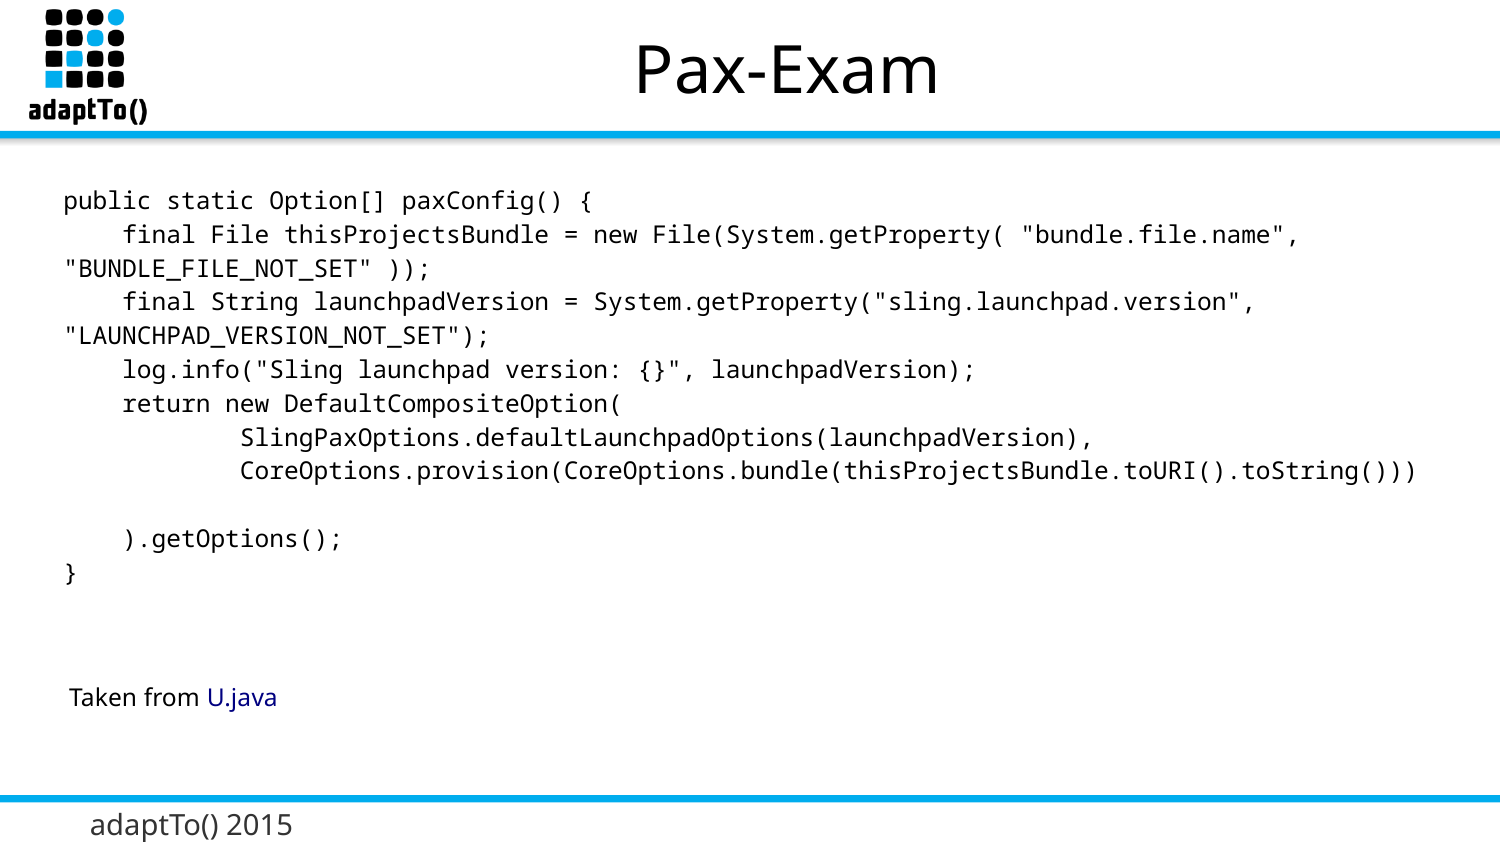

# Pax-Exam
public static Option[] paxConfig() {
 final File thisProjectsBundle = new File(System.getProperty( "bundle.file.name", "BUNDLE_FILE_NOT_SET" ));
 final String launchpadVersion = System.getProperty("sling.launchpad.version", "LAUNCHPAD_VERSION_NOT_SET");
 log.info("Sling launchpad version: {}", launchpadVersion);
 return new DefaultCompositeOption(
 SlingPaxOptions.defaultLaunchpadOptions(launchpadVersion),
 CoreOptions.provision(CoreOptions.bundle(thisProjectsBundle.toURI().toString()))
 ).getOptions();
}
Taken from U.java